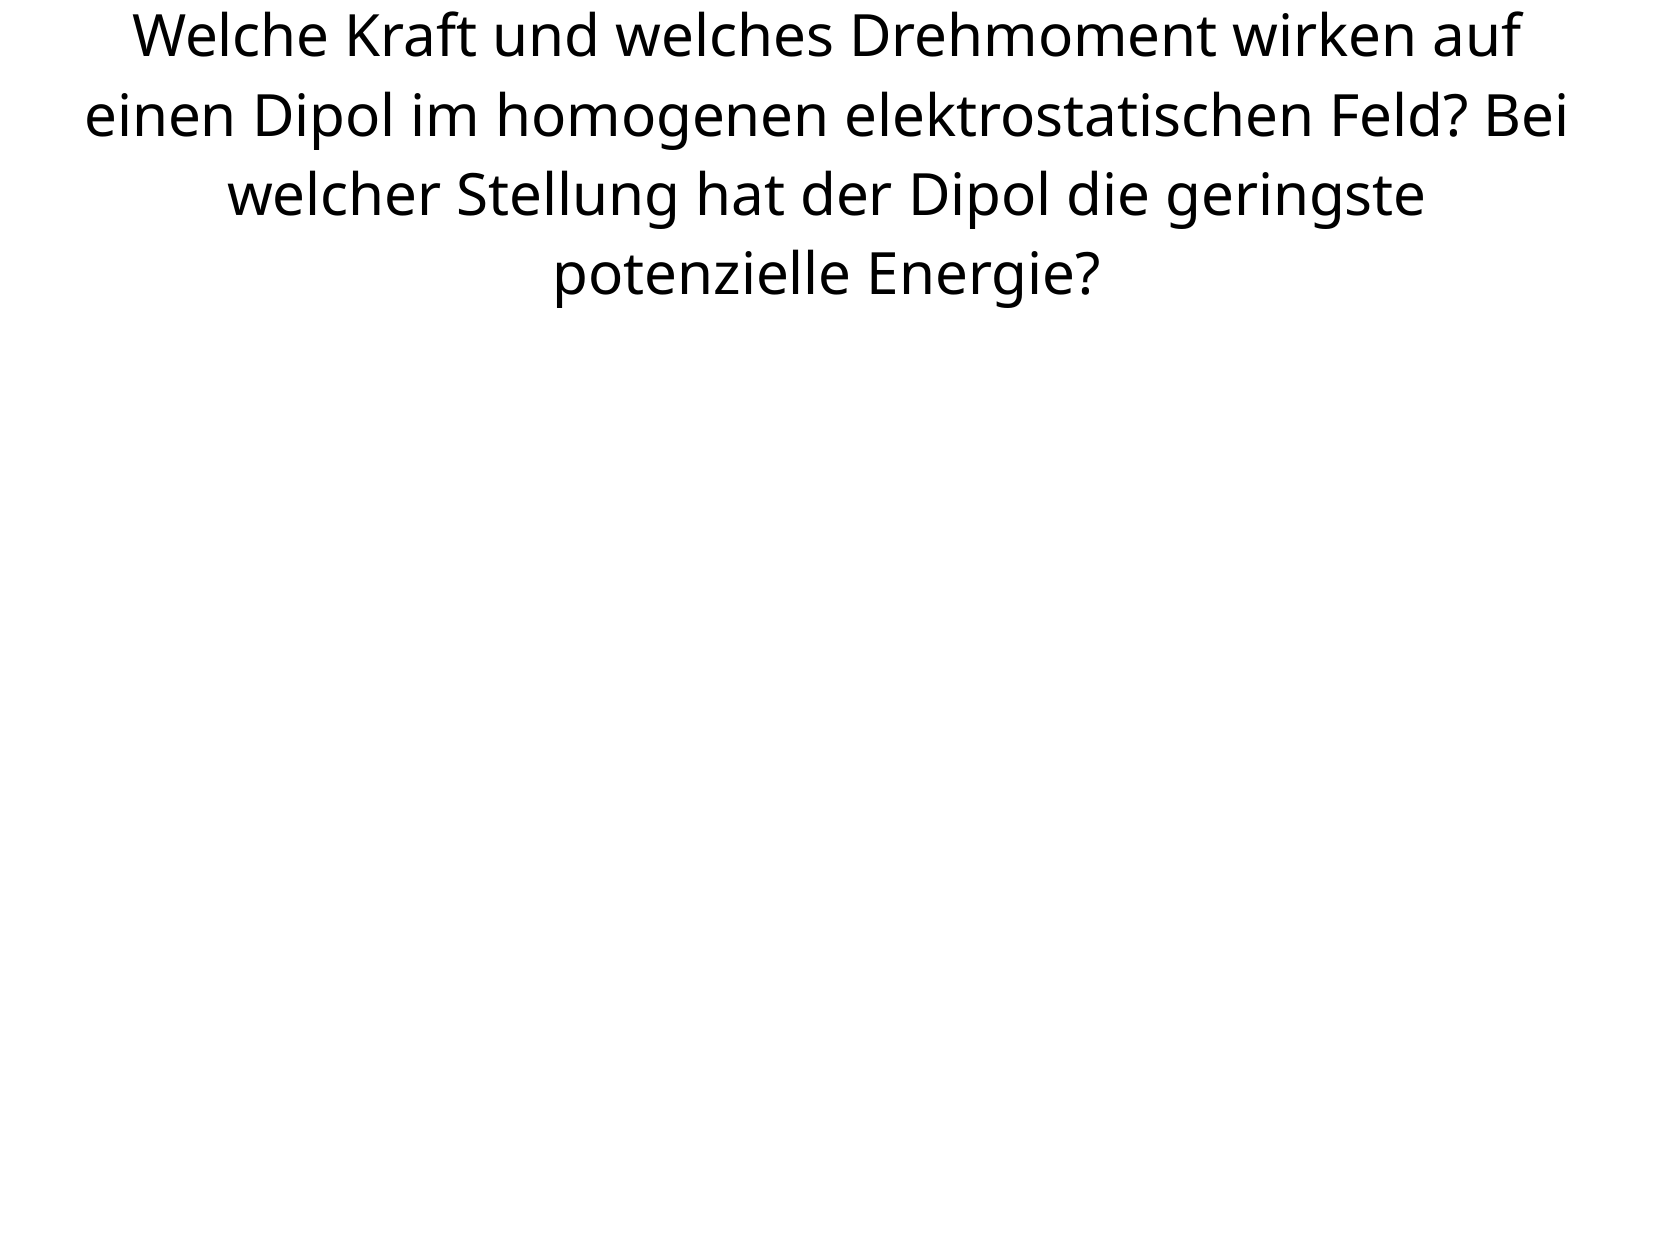

# Welche Kraft und welches Drehmoment wirken auf einen Dipol im homogenen elektrostatischen Feld? Bei welcher Stellung hat der Dipol die geringste potenzielle Energie?